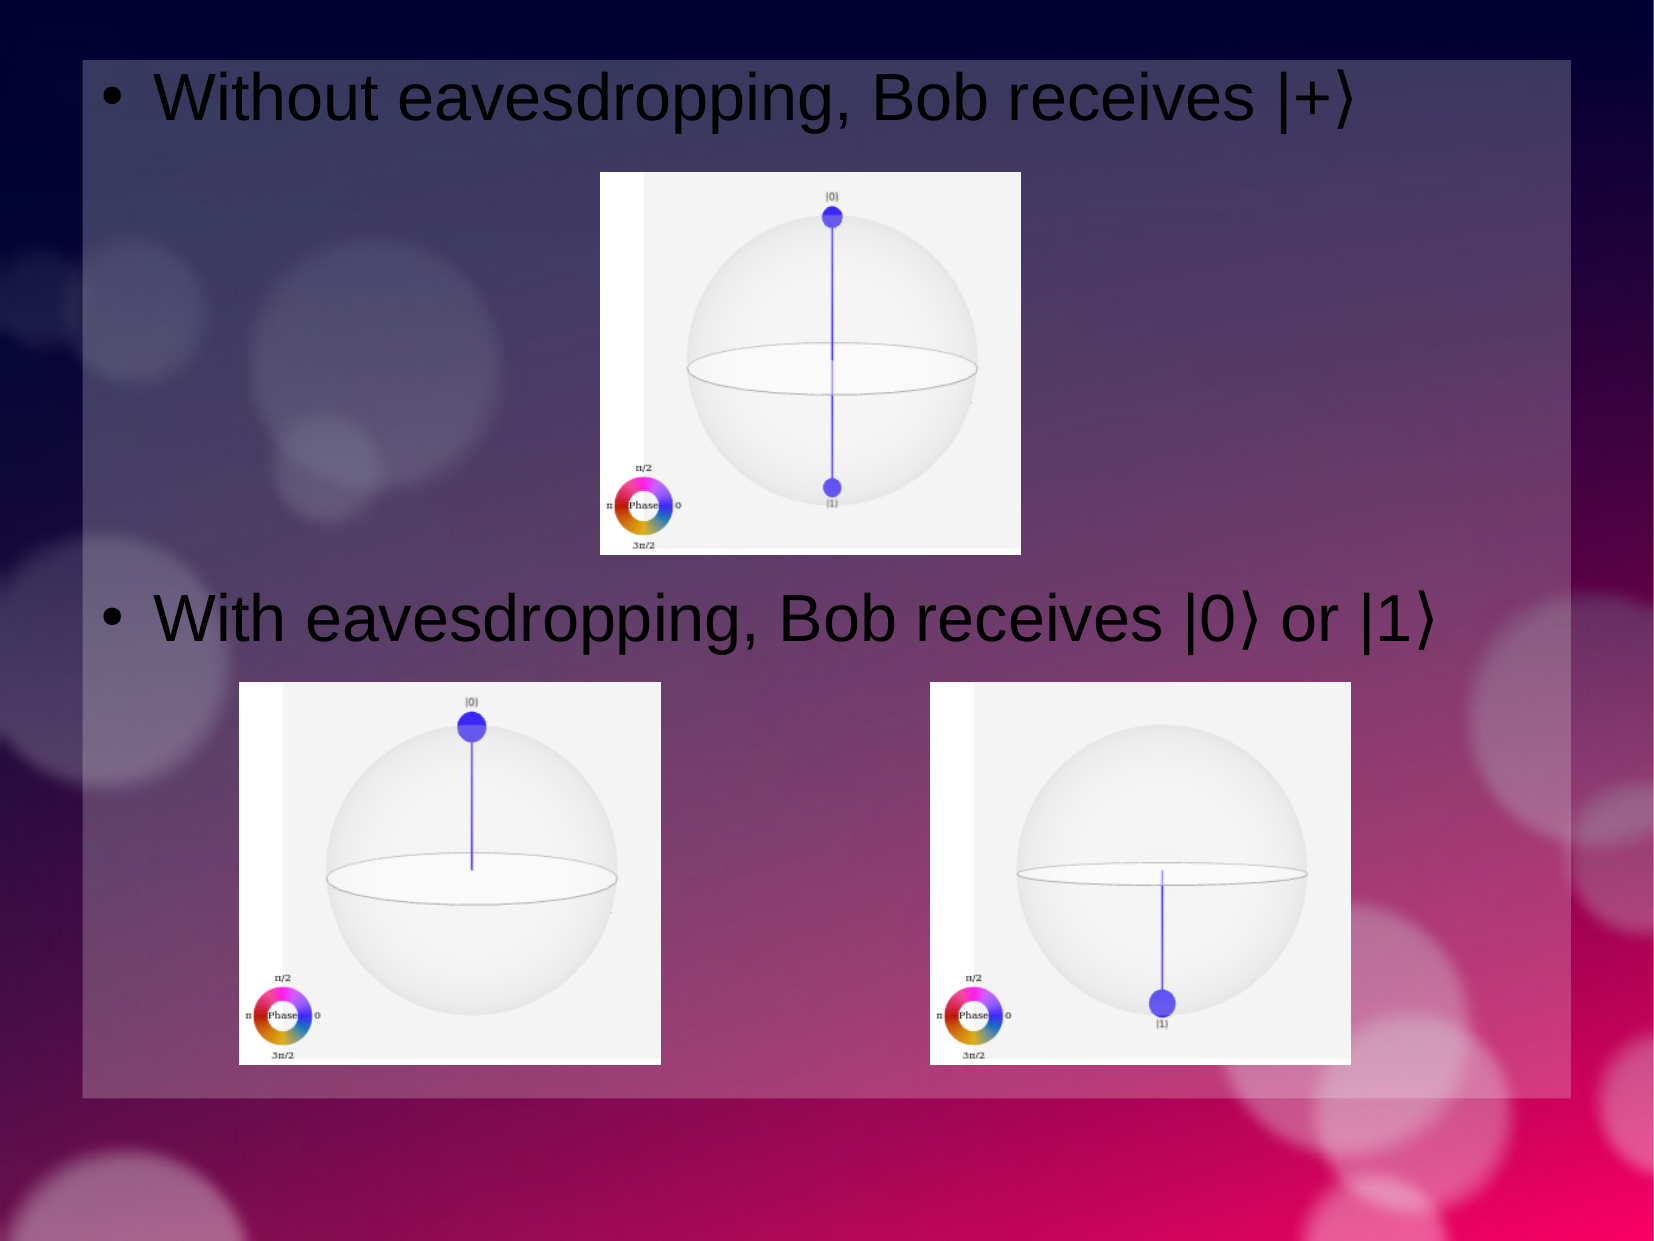

# Without eavesdropping, Bob receives |+⟩
With eavesdropping, Bob receives |0⟩ or |1⟩